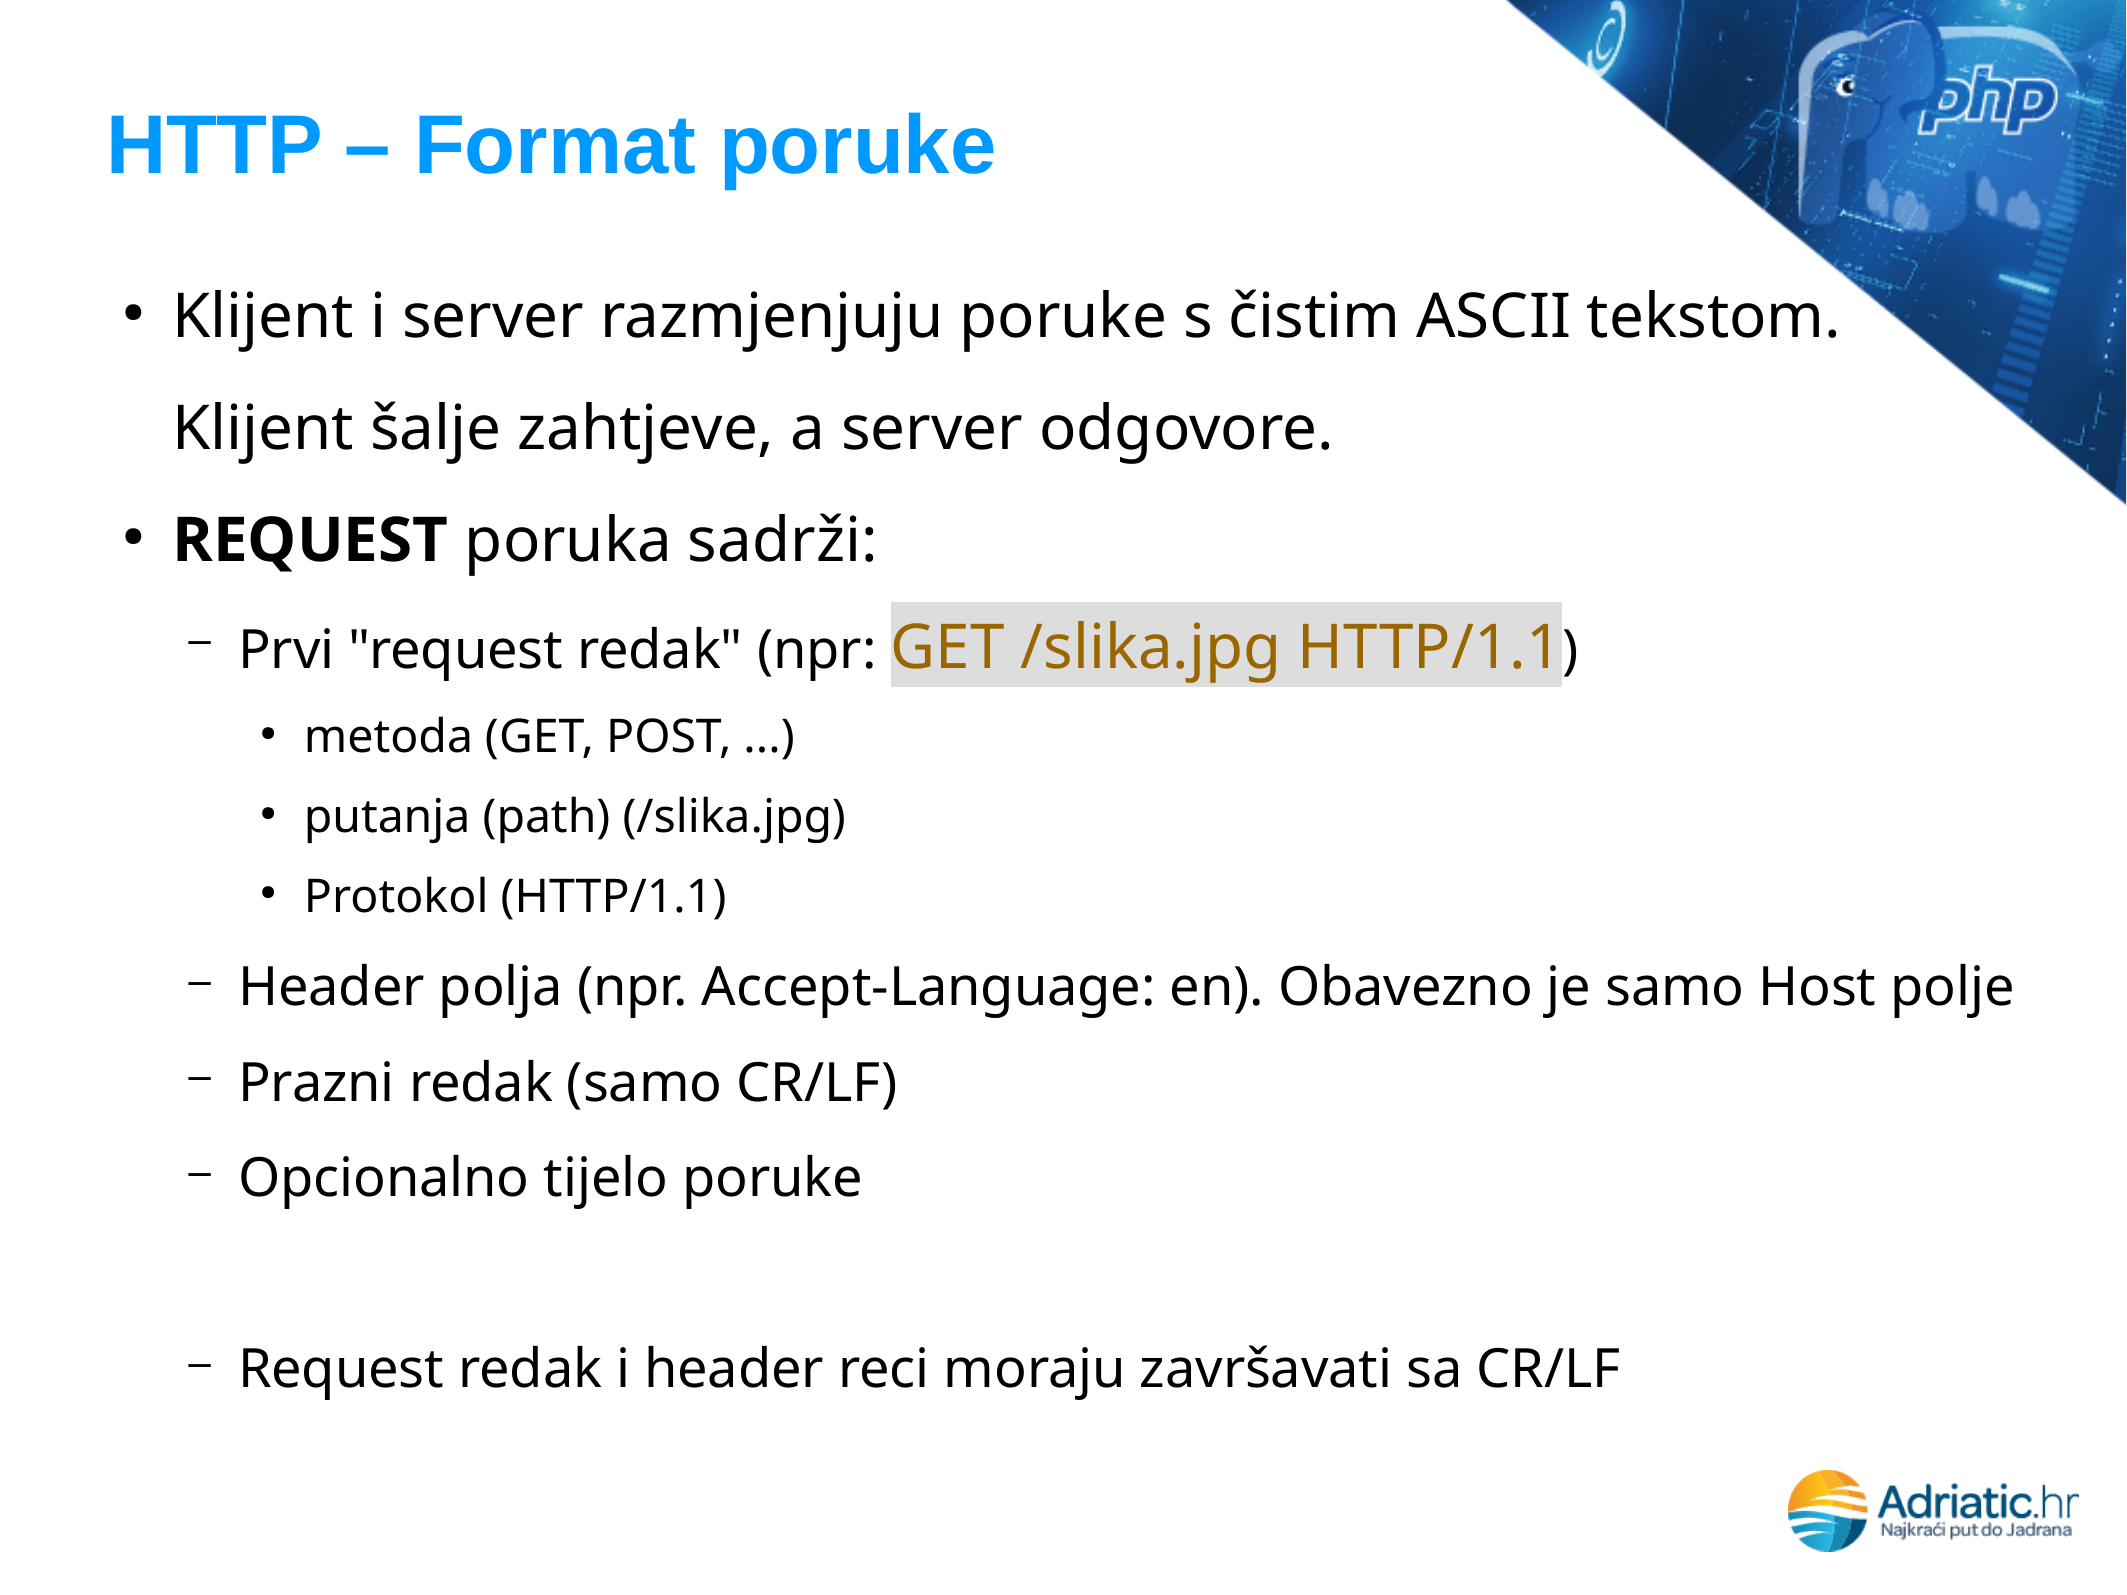

# HTTP – Format poruke
Klijent i server razmjenjuju poruke s čistim ASCII tekstom.
Klijent šalje zahtjeve, a server odgovore.
REQUEST poruka sadrži:
Prvi "request redak" (npr: GET /slika.jpg HTTP/1.1)
metoda (GET, POST, ...)
putanja (path) (/slika.jpg)
Protokol (HTTP/1.1)
Header polja (npr. Accept-Language: en). Obavezno je samo Host polje
Prazni redak (samo CR/LF)
Opcionalno tijelo poruke
Request redak i header reci moraju završavati sa CR/LF